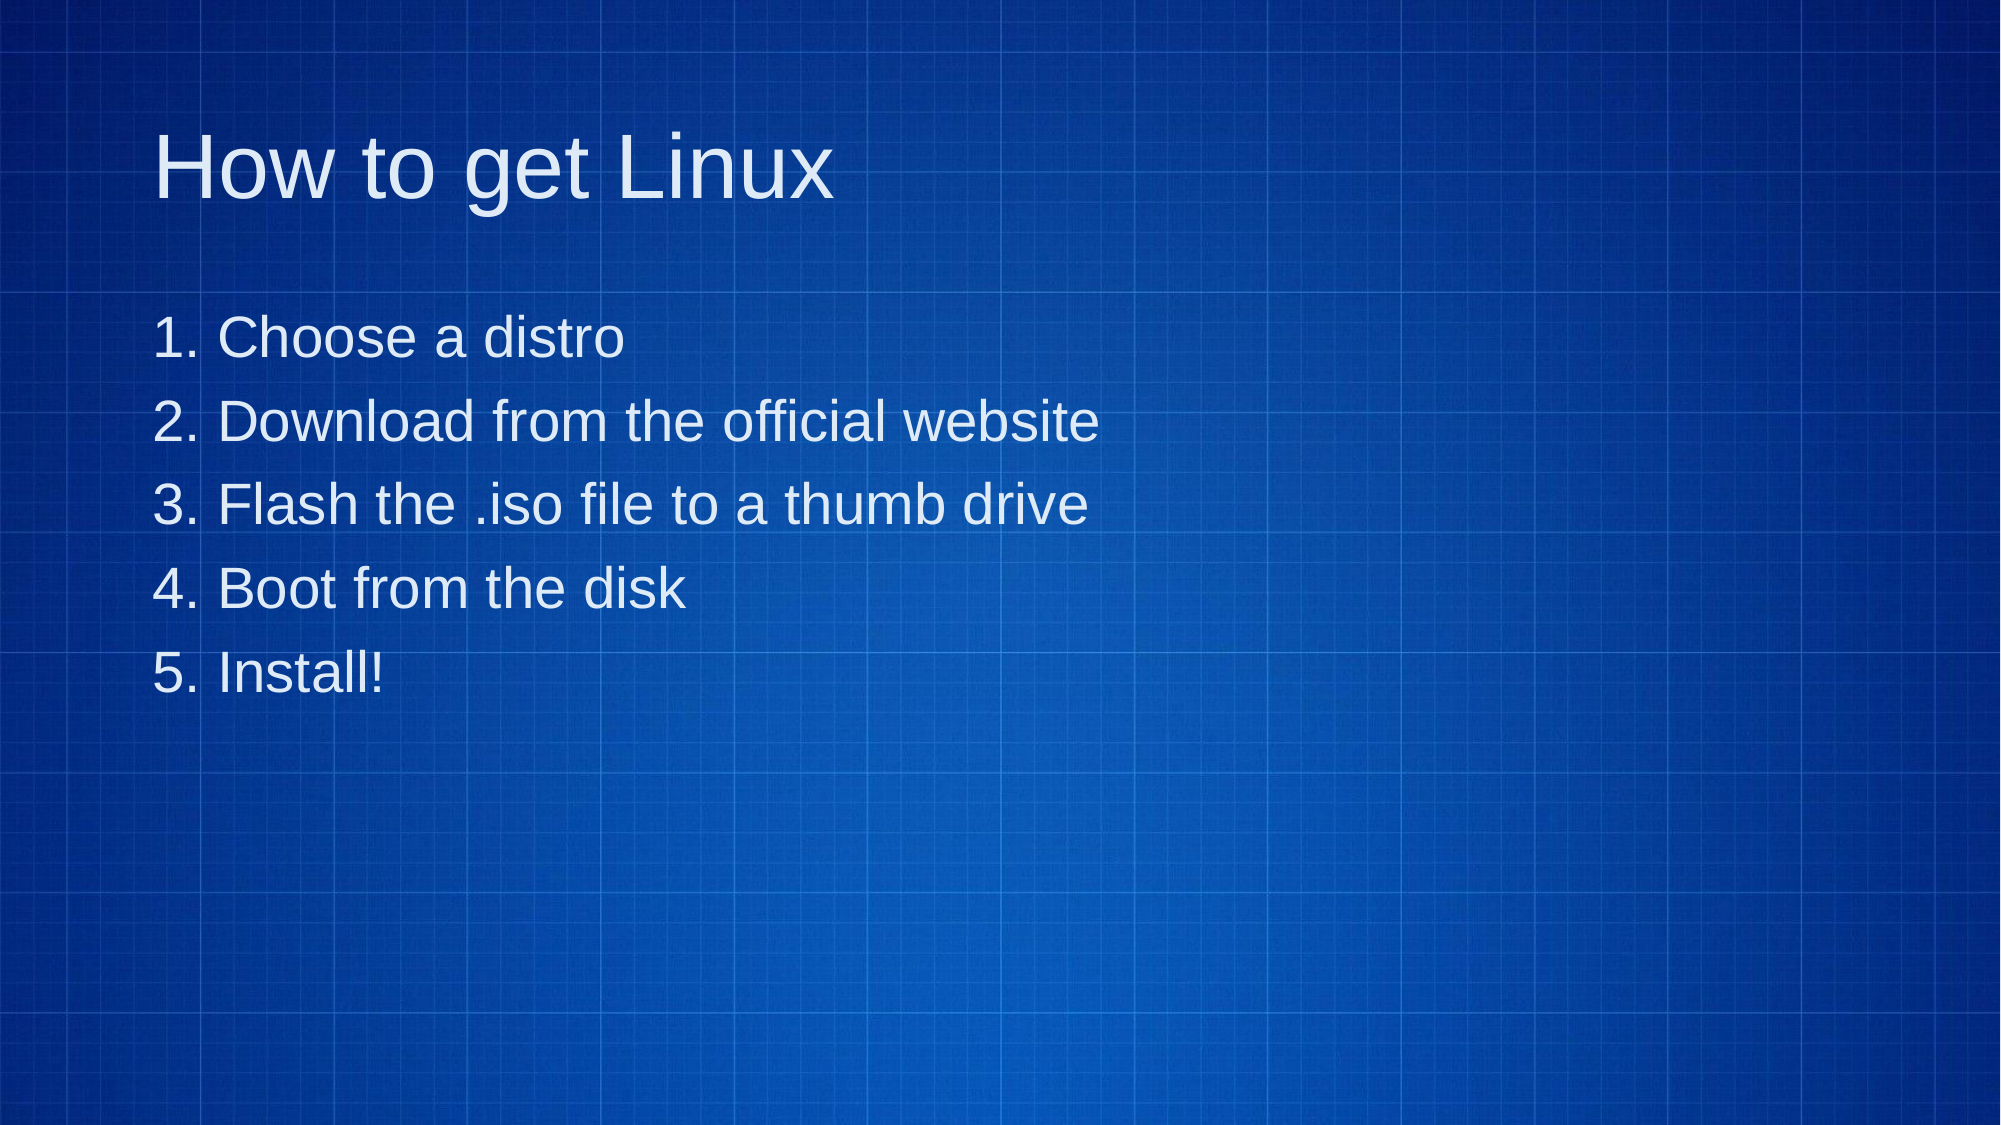

# How to get Linux
Choose a distro
Download from the official website
Flash the .iso file to a thumb drive
Boot from the disk
Install!